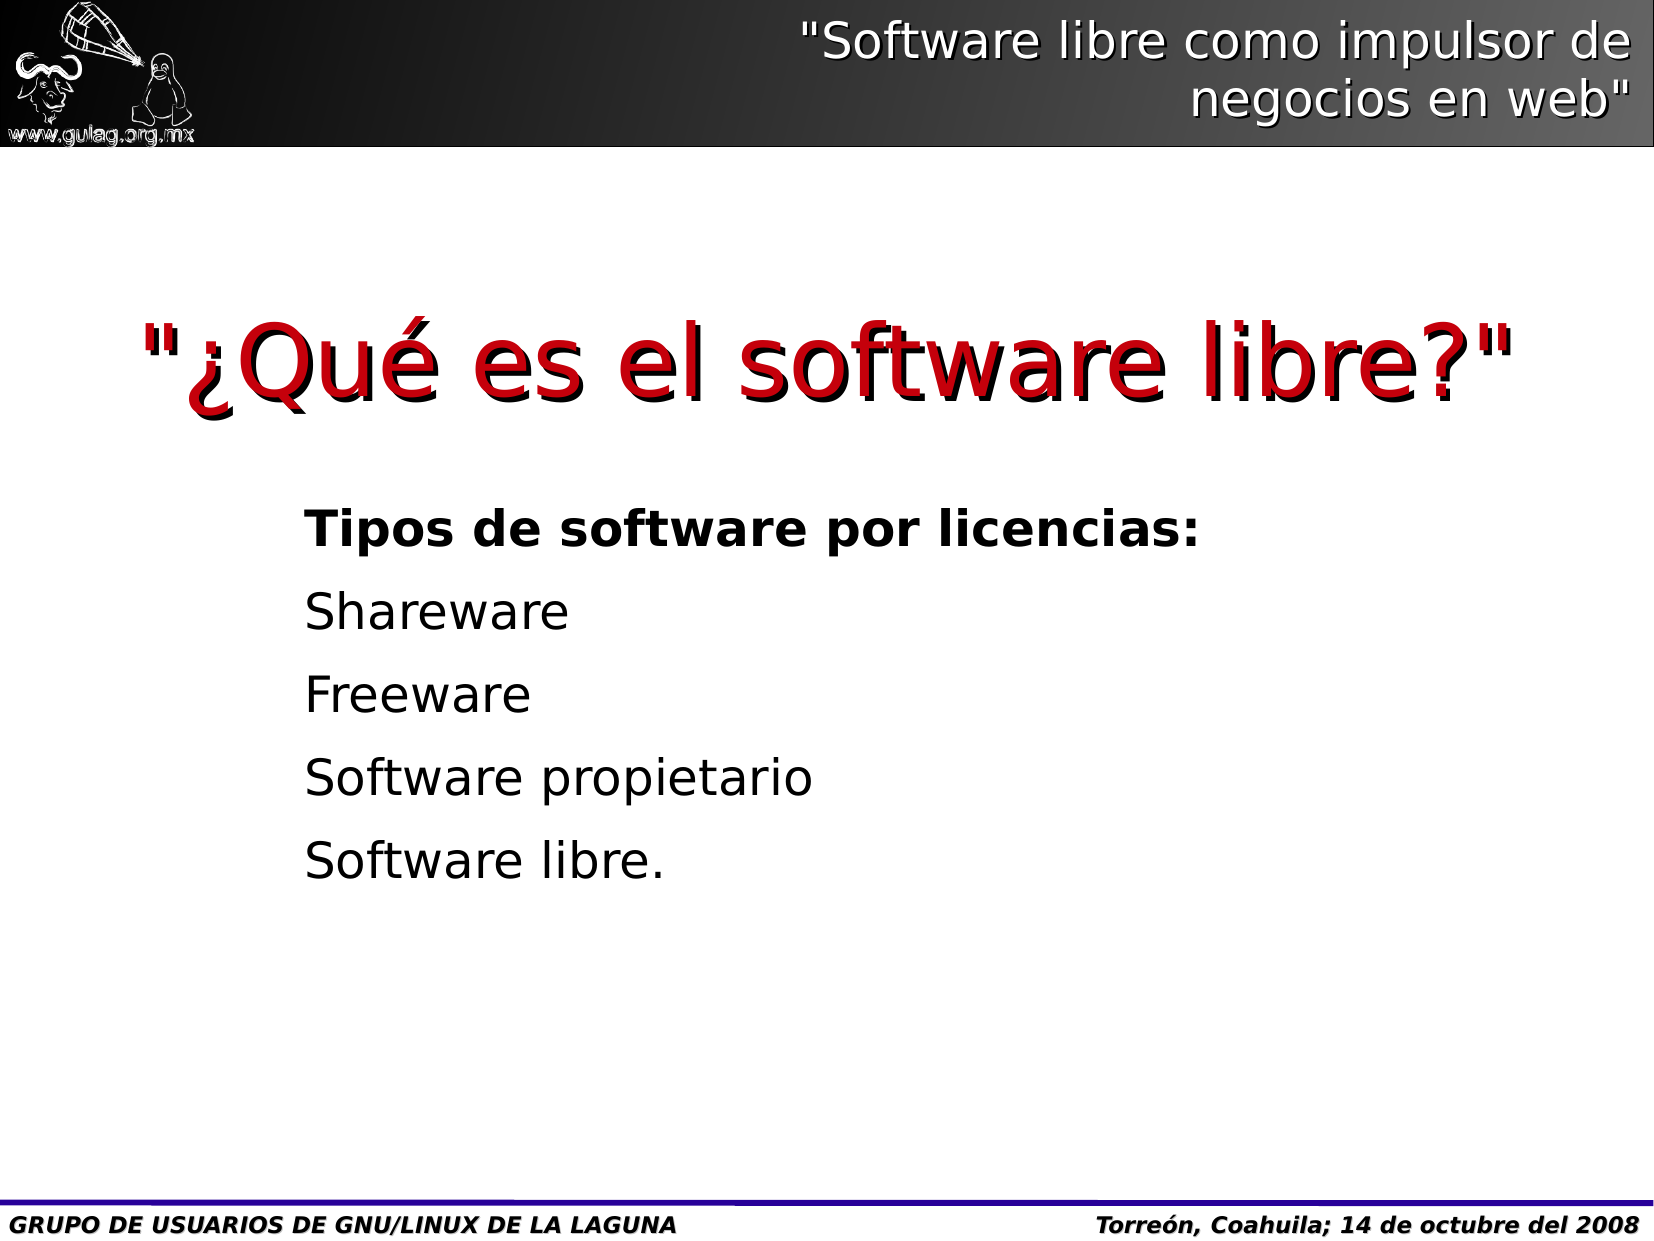

"Software libre como impulsor de negocios en web"
GRUPO DE USUARIOS DE GNU/LINUX DE LA LAGUNA
Torreón, Coahuila; 14 de octubre del 2008
"¿Qué es el software libre?"
Tipos de software por licencias:
Shareware
Freeware
Software propietario
Software libre.